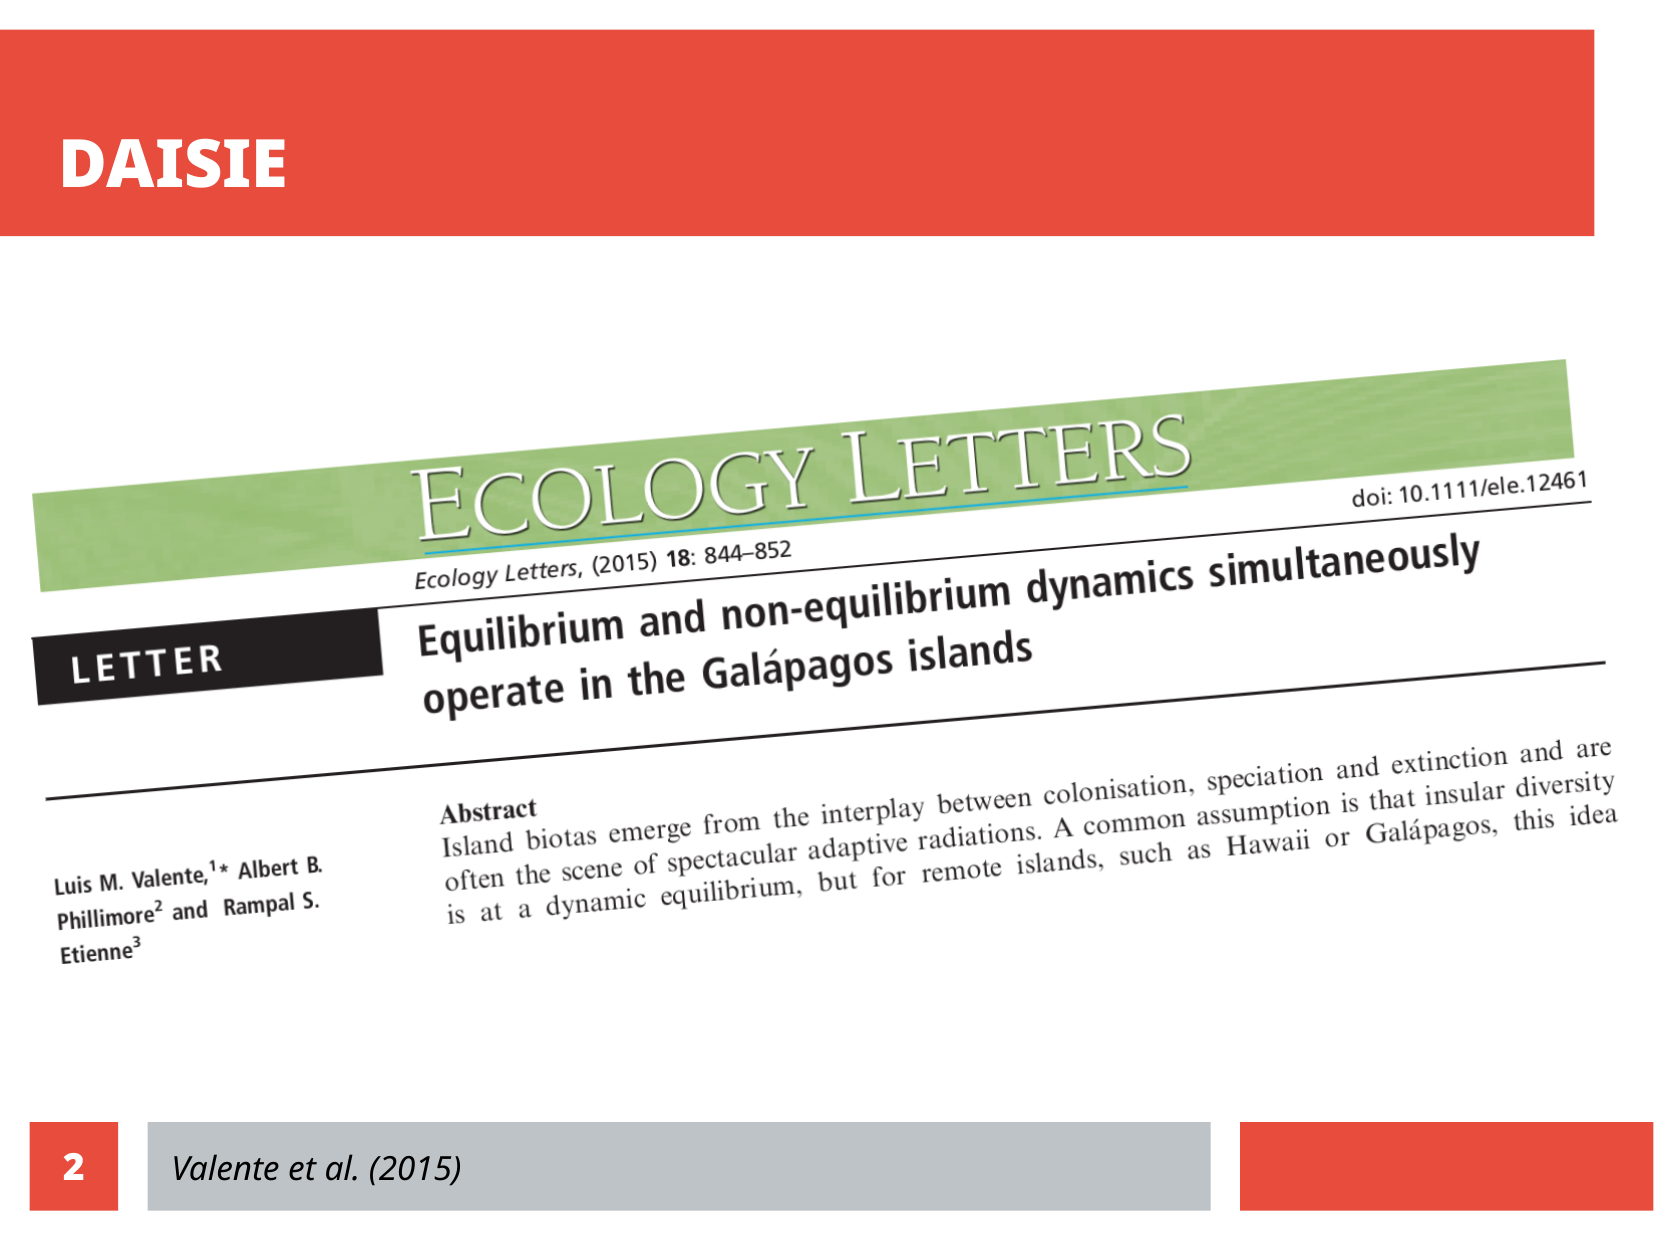

# DAISIE
2
Valente et al. (2015)